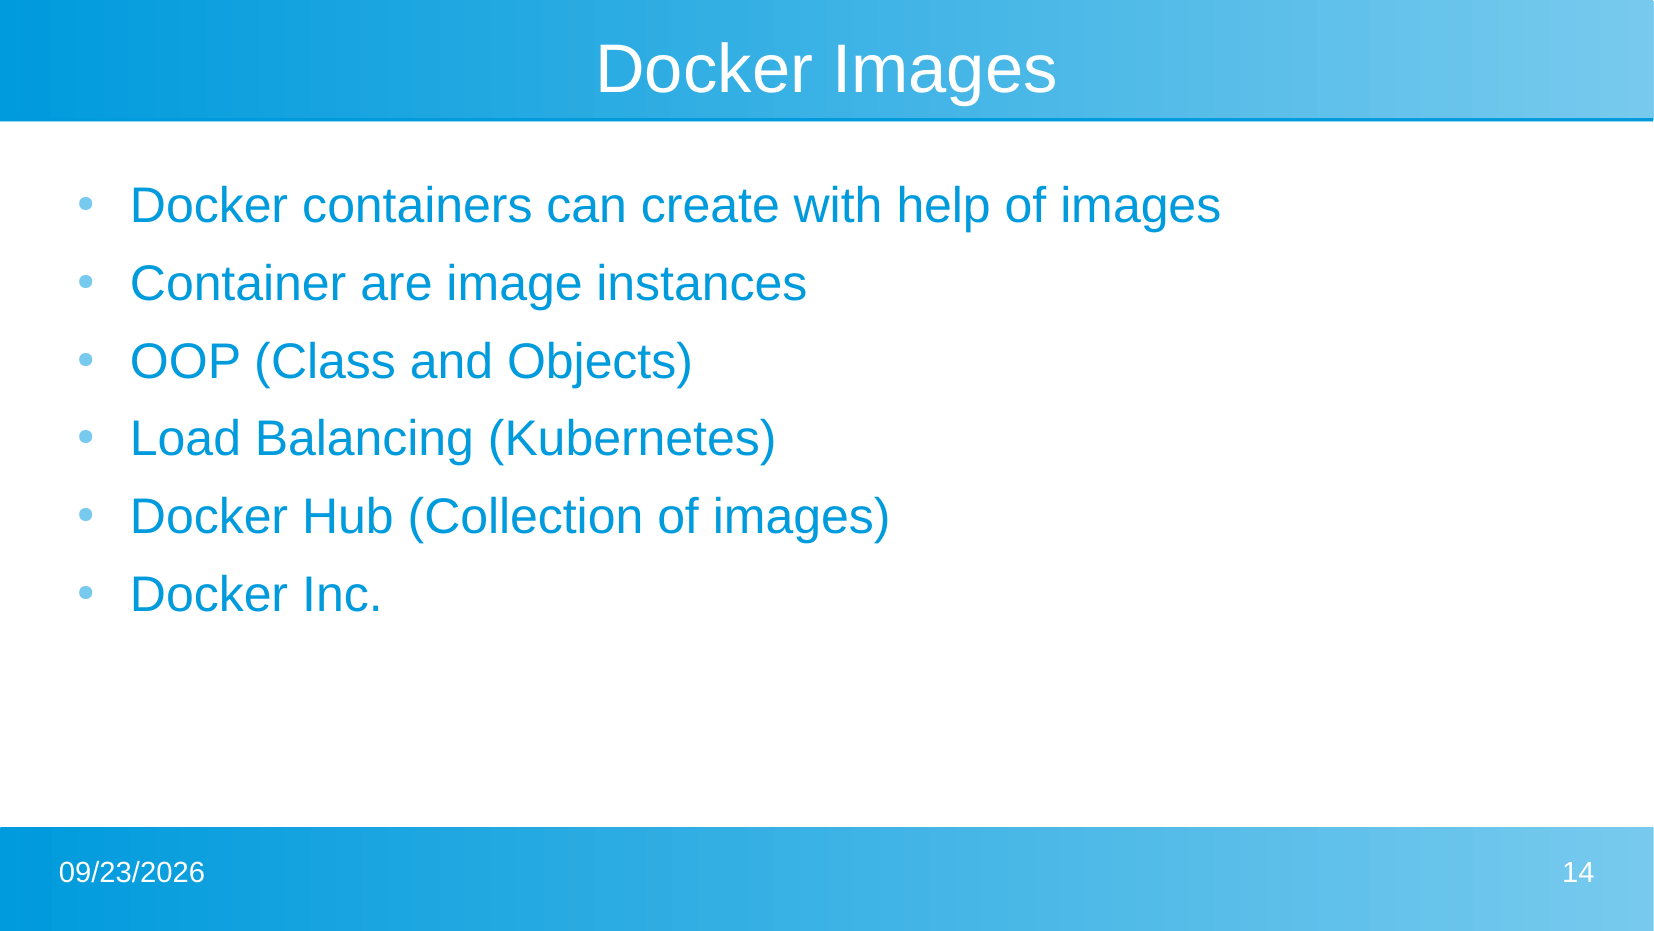

# Docker Images
Docker containers can create with help of images
Container are image instances
OOP (Class and Objects)
Load Balancing (Kubernetes)
Docker Hub (Collection of images)
Docker Inc.
14